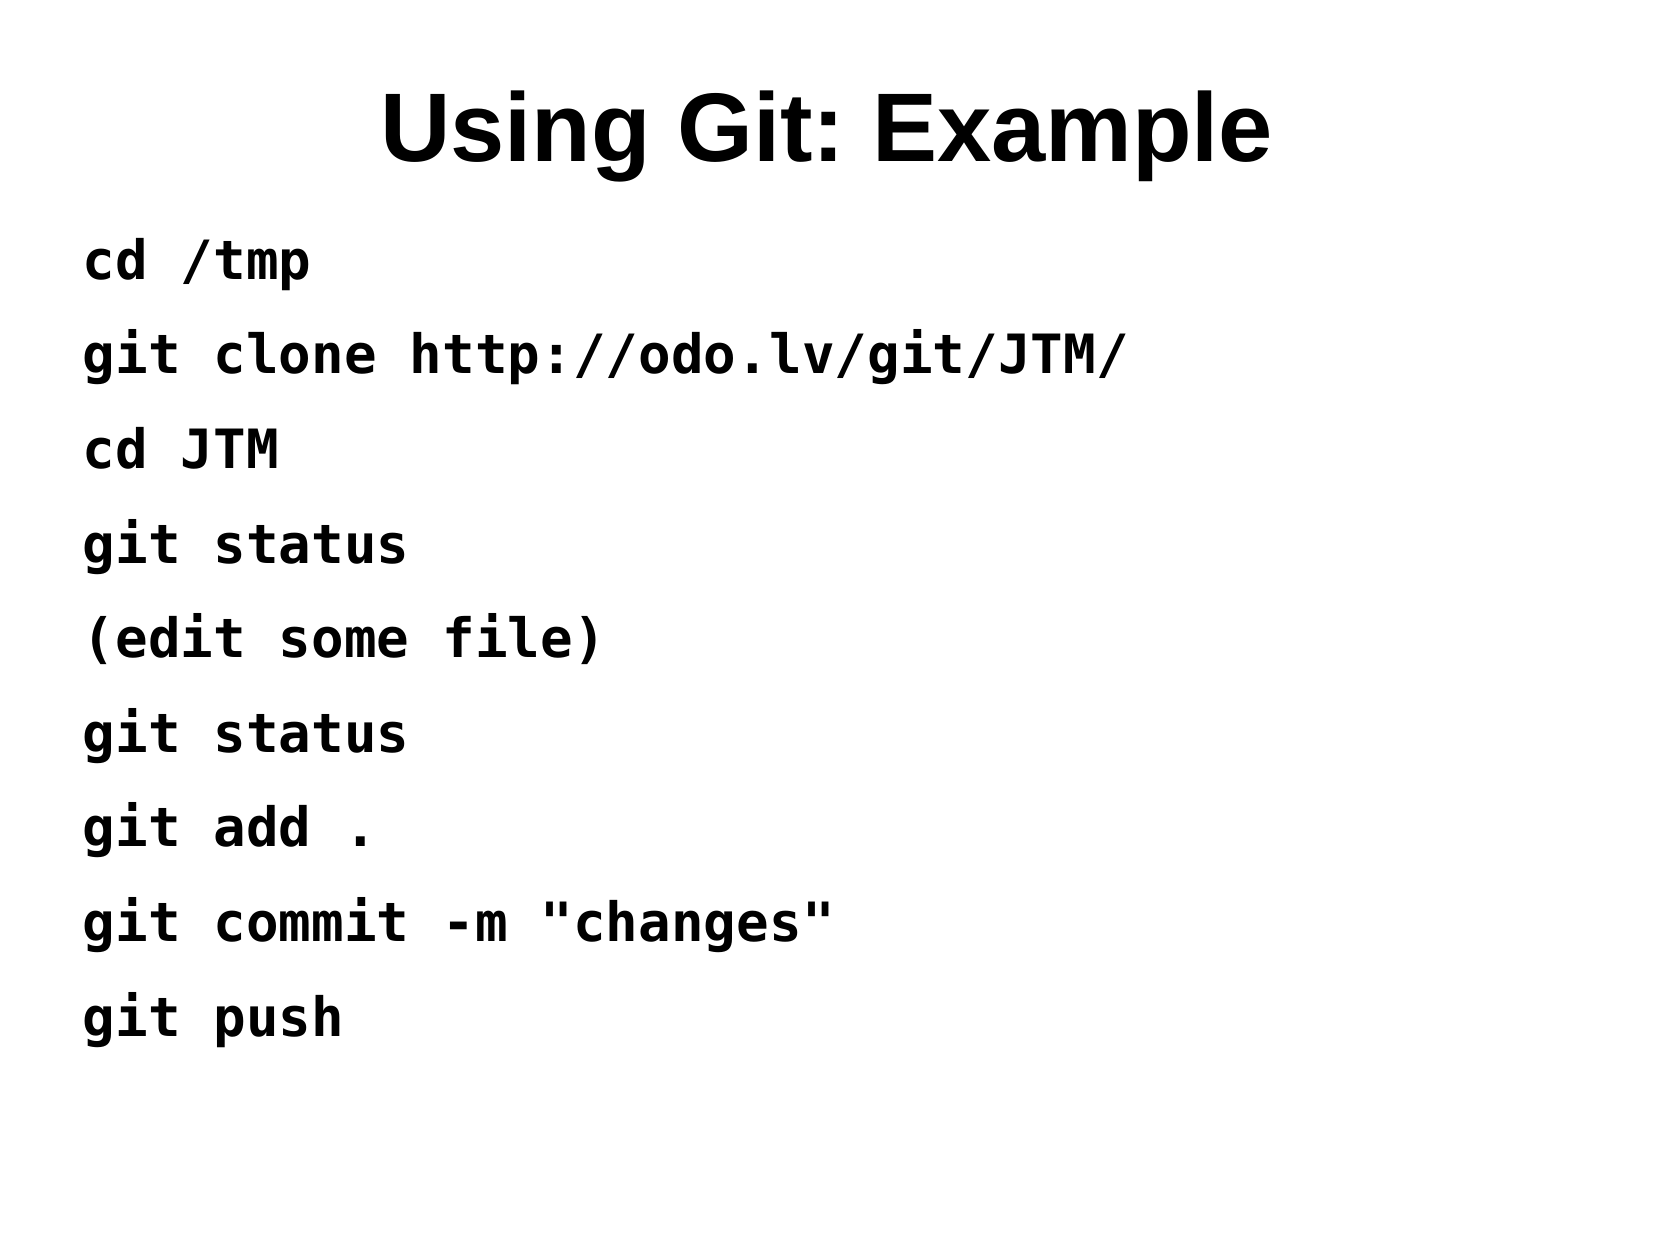

# Using Git: Example
cd /tmp
git clone http://odo.lv/git/JTM/
cd JTM
git status
(edit some file)
git status
git add .
git commit -m "changes"
git push